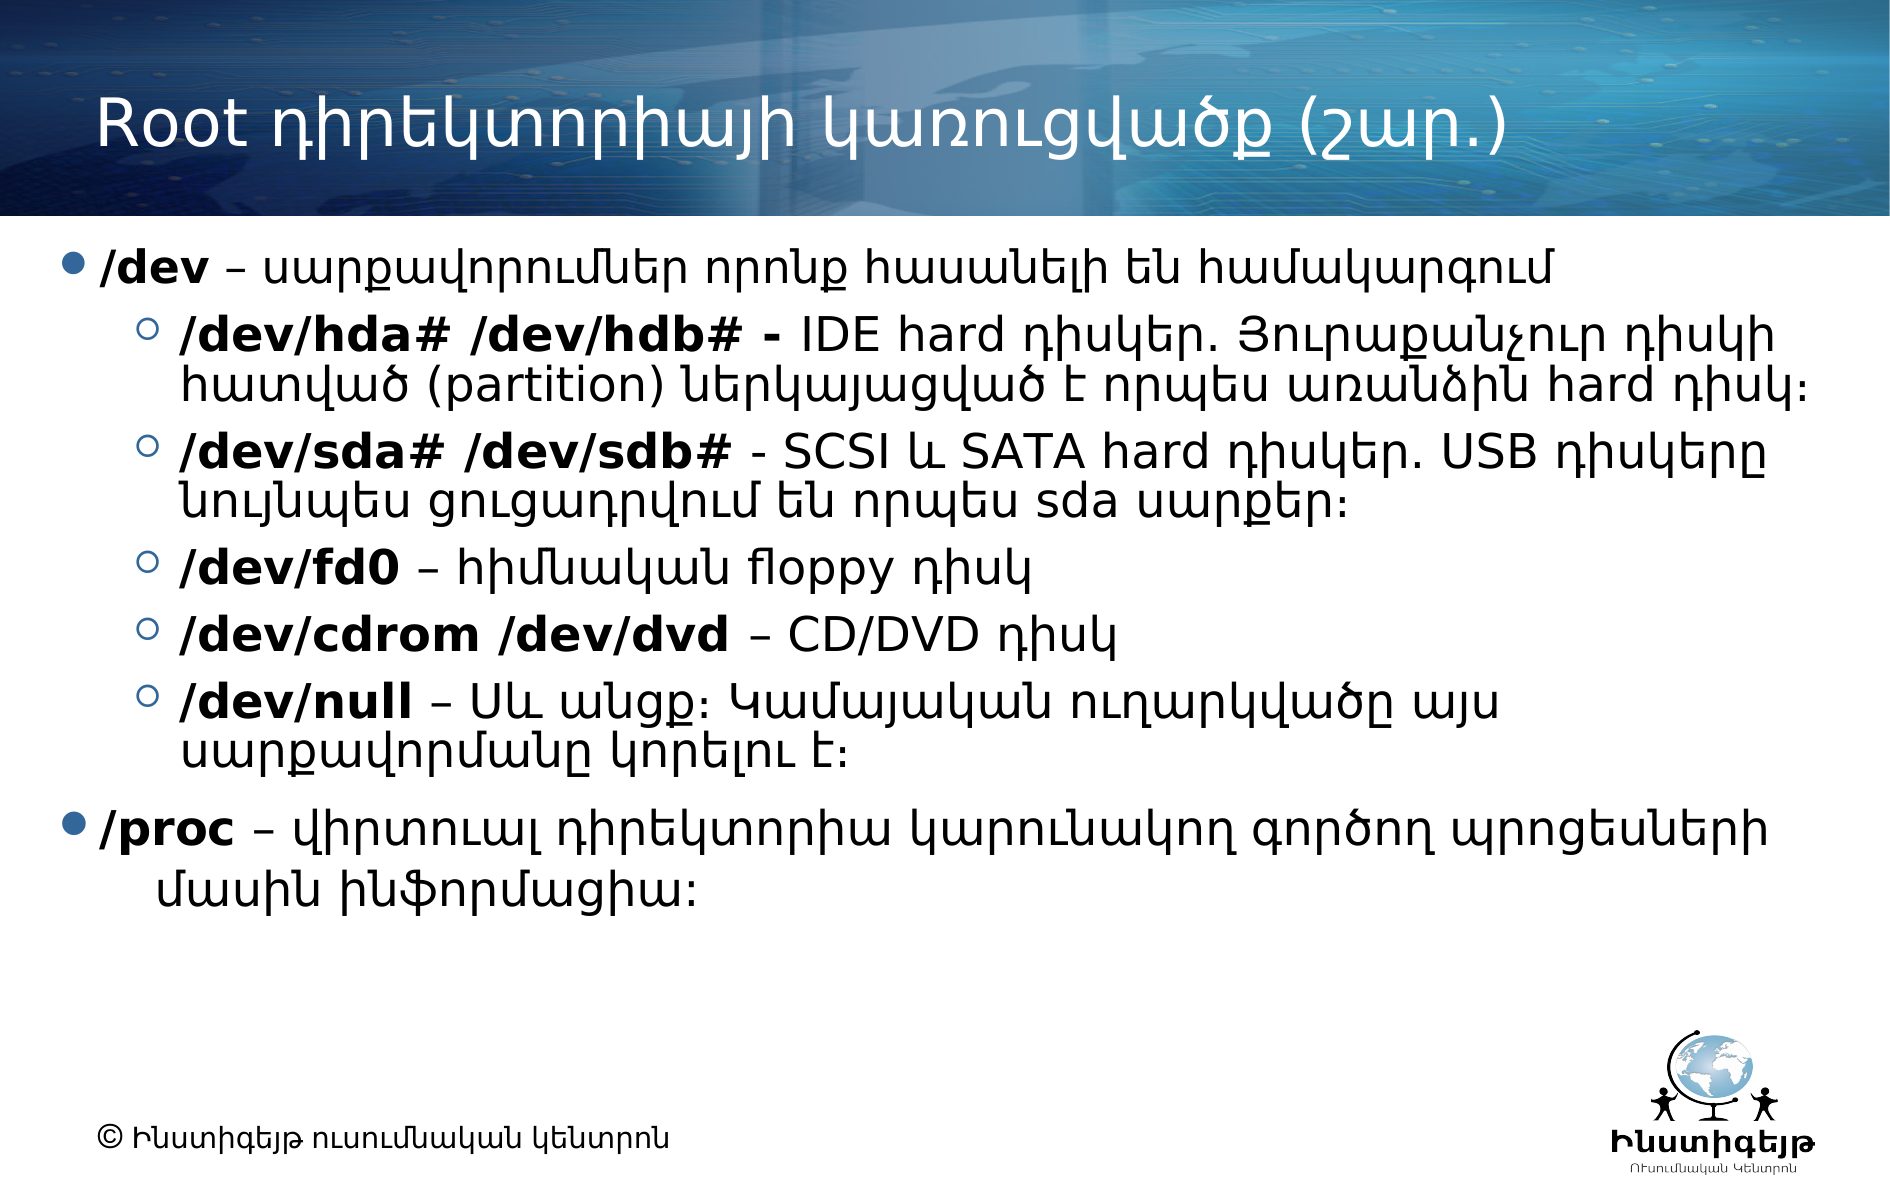

# Root դիրեկտորիայի կառուցվածք (շար․)
/dev – սարքավորումներ որոնք հասանելի են համակարգում
/dev/hda# /dev/hdb# - IDE hard դիսկեր. Յուրաքանչուր դիսկի հատված (partition) ներկայացված է որպես առանձին hard դիսկ։
/dev/sda# /dev/sdb# - SCSI և SATA hard դիսկեր. USB դիսկերը նույնպես ցուցադրվում են որպես sda սարքեր։
/dev/fd0 – հիմնական floppy դիսկ
/dev/cdrom /dev/dvd – CD/DVD դիսկ
/dev/null – Սև անցք։ Կամայական ուղարկվածը այս սարքավորմանը կորելու է։
/proc – վիրտուալ դիրեկտորիա կարունակող գործող պրոցեսների մասին ինֆորմացիա: